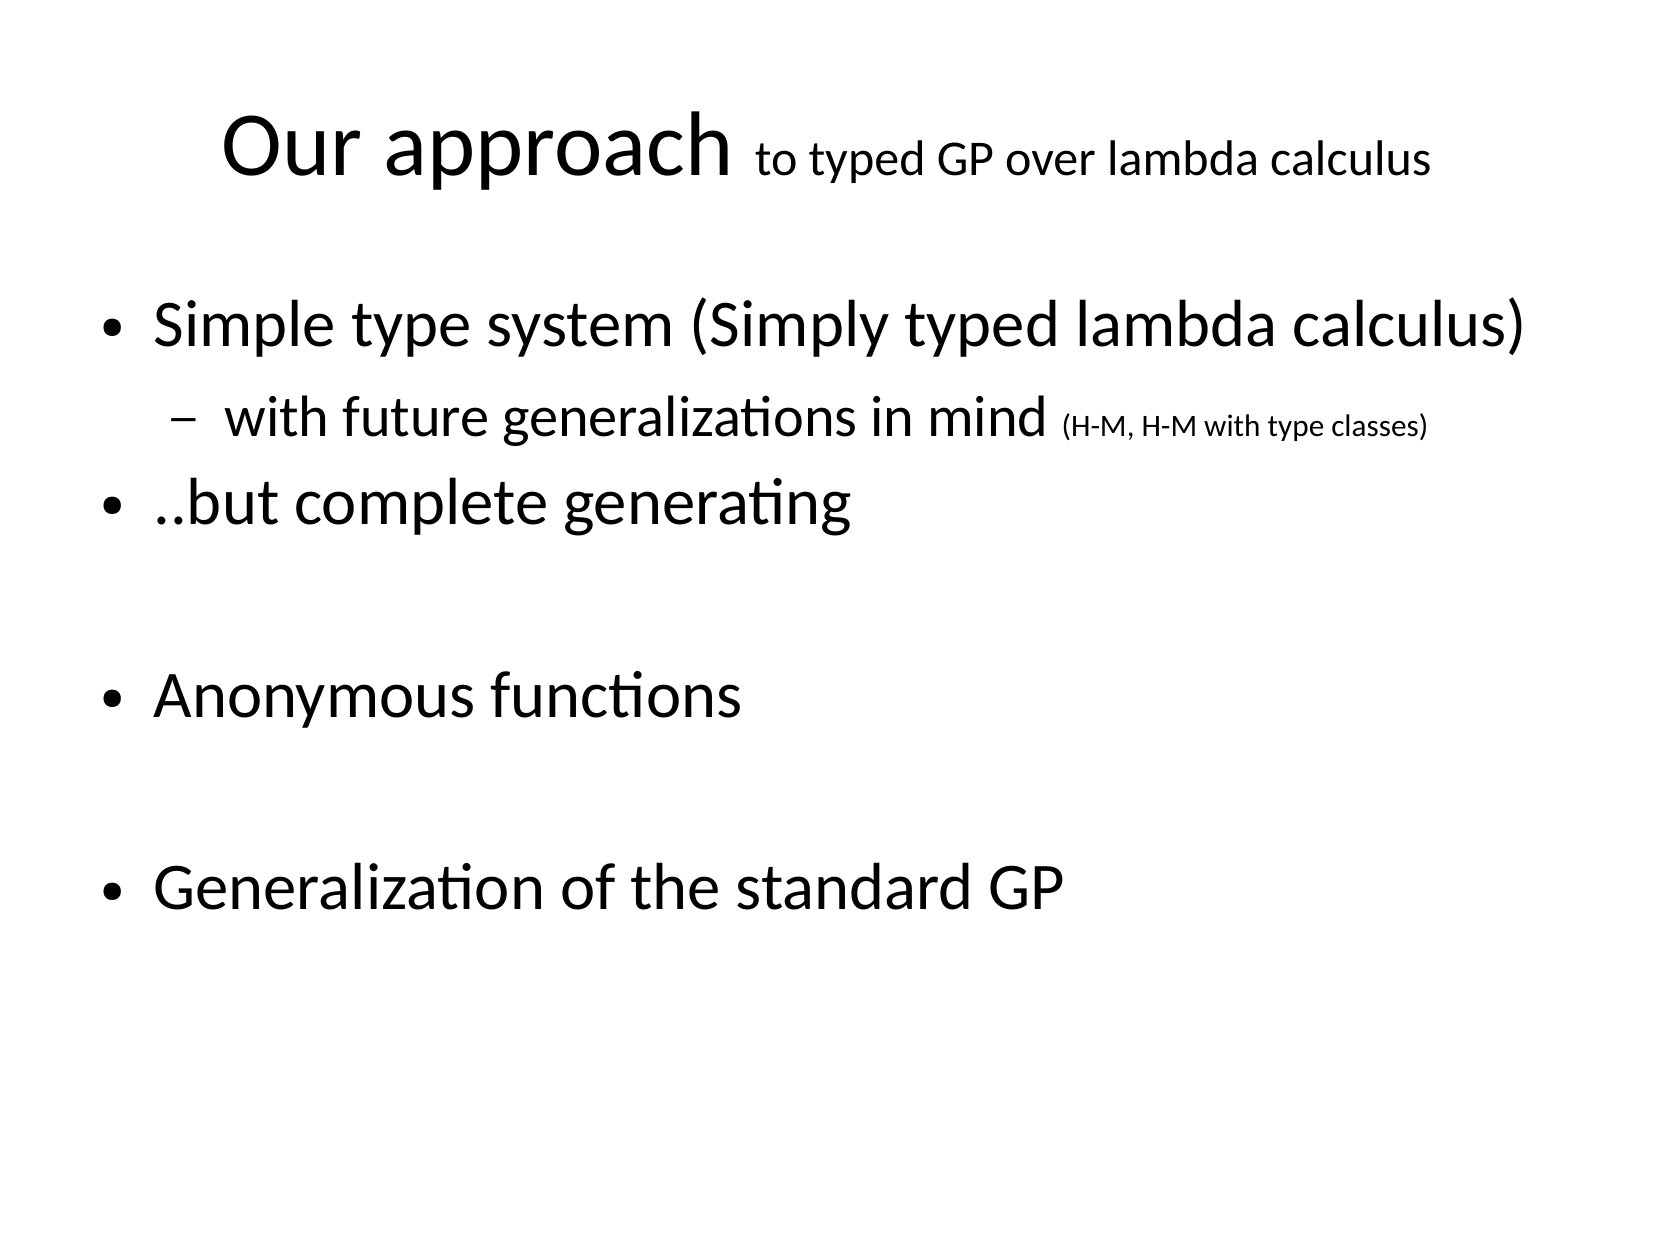

# Our approach to typed GP over lambda calculus
Simple type system (Simply typed lambda calculus)
with future generalizations in mind (H-M, H-M with type classes)
..but complete generating
Anonymous functions
Generalization of the standard GP